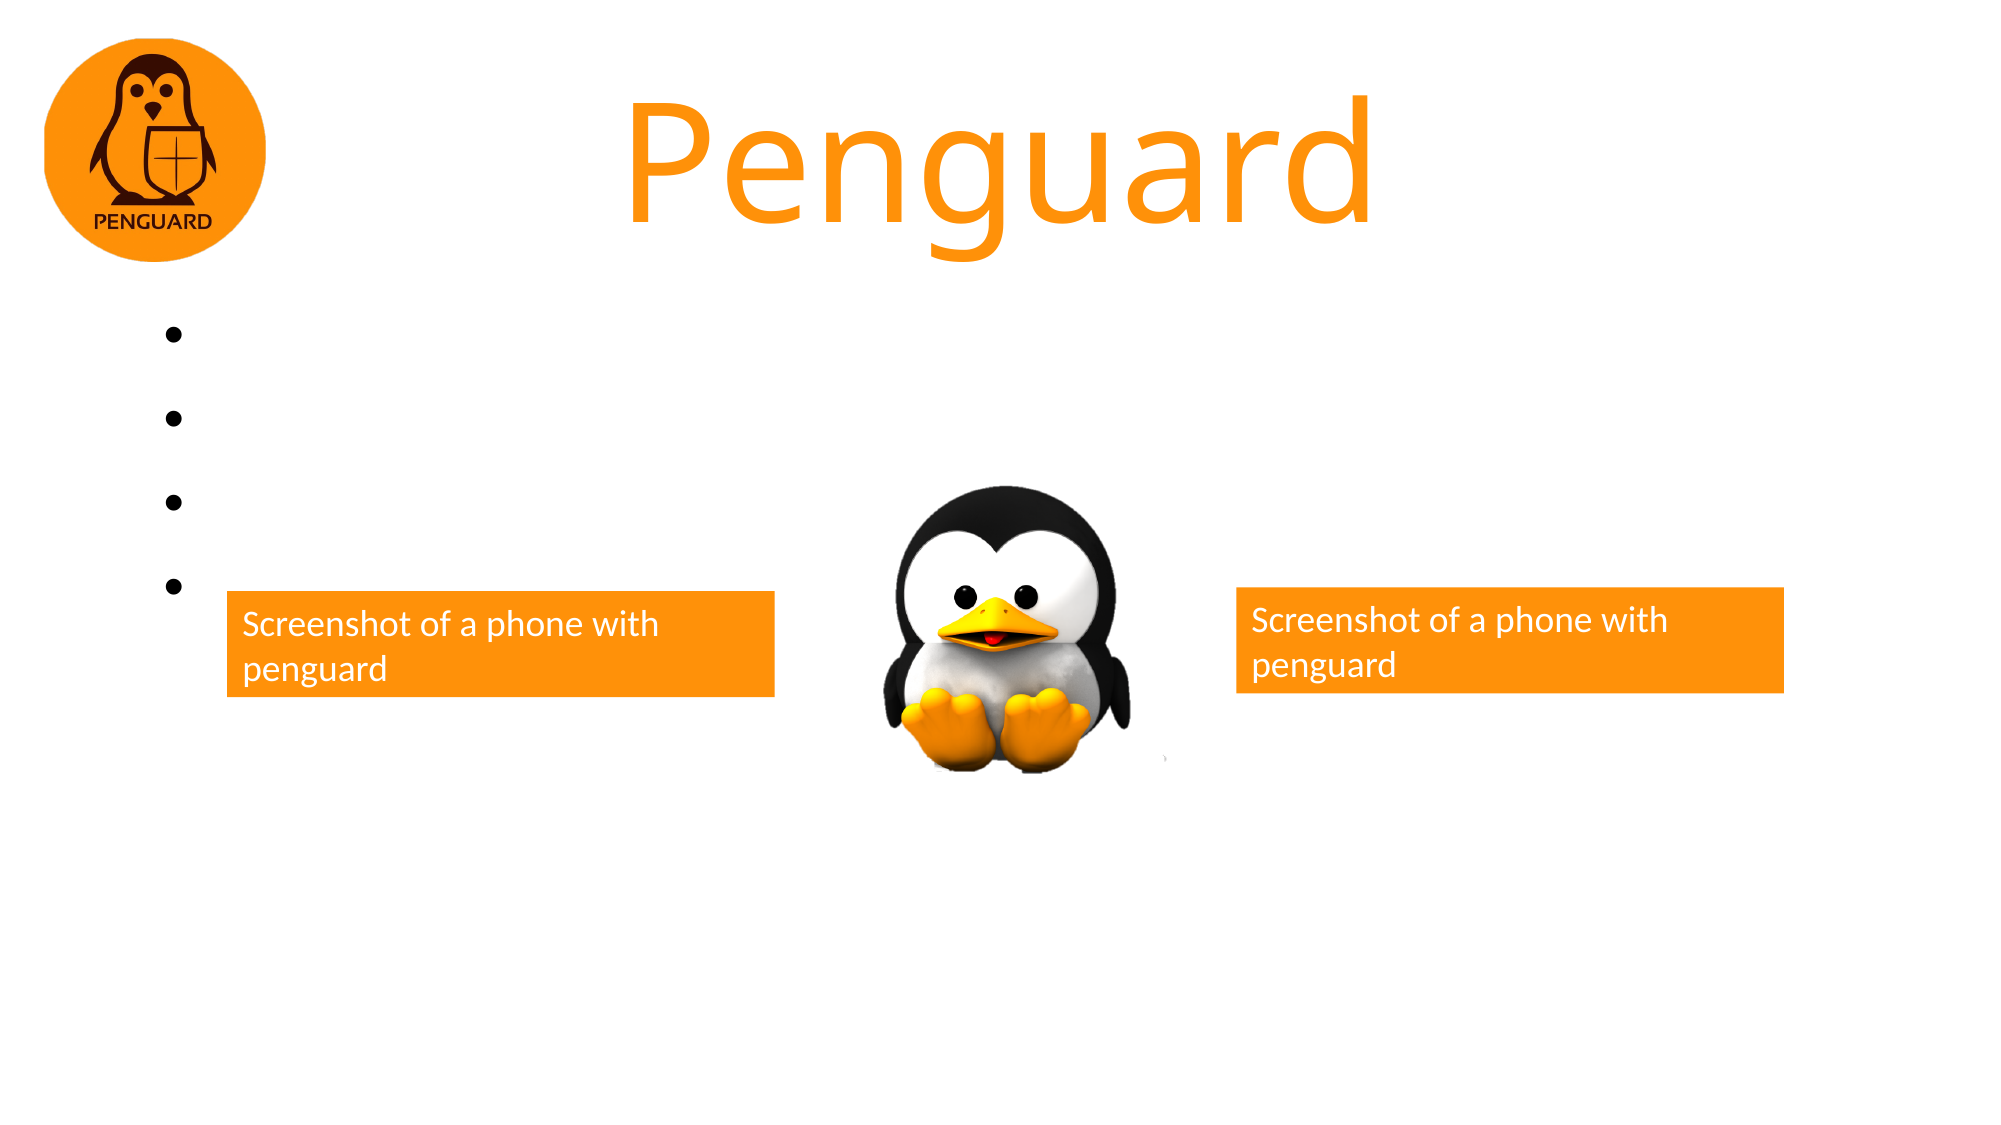

# Penguard
Add Options here
Reason 2
Reason 3
Reason 4
Screenshot of a phone with penguard
Screenshot of a phone with penguard